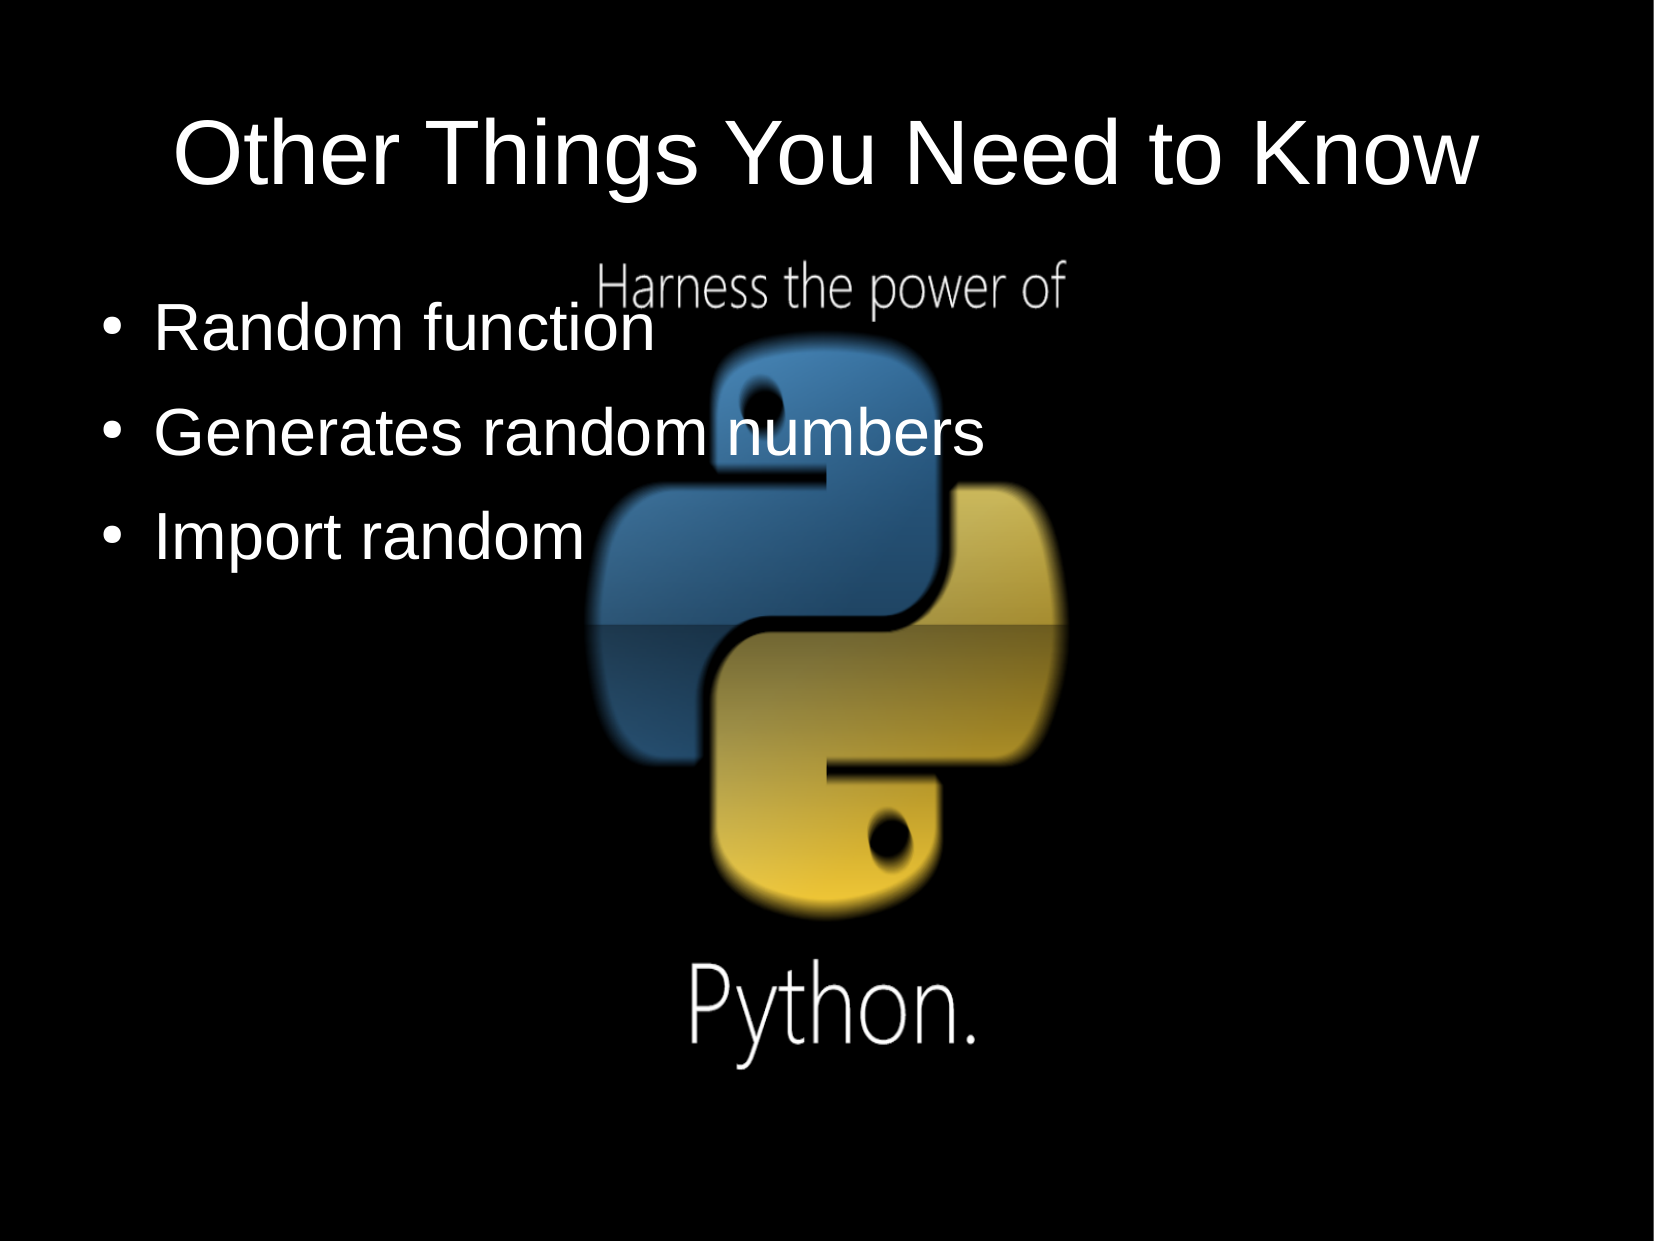

# Other Things You Need to Know
Random function
Generates random numbers
Import random